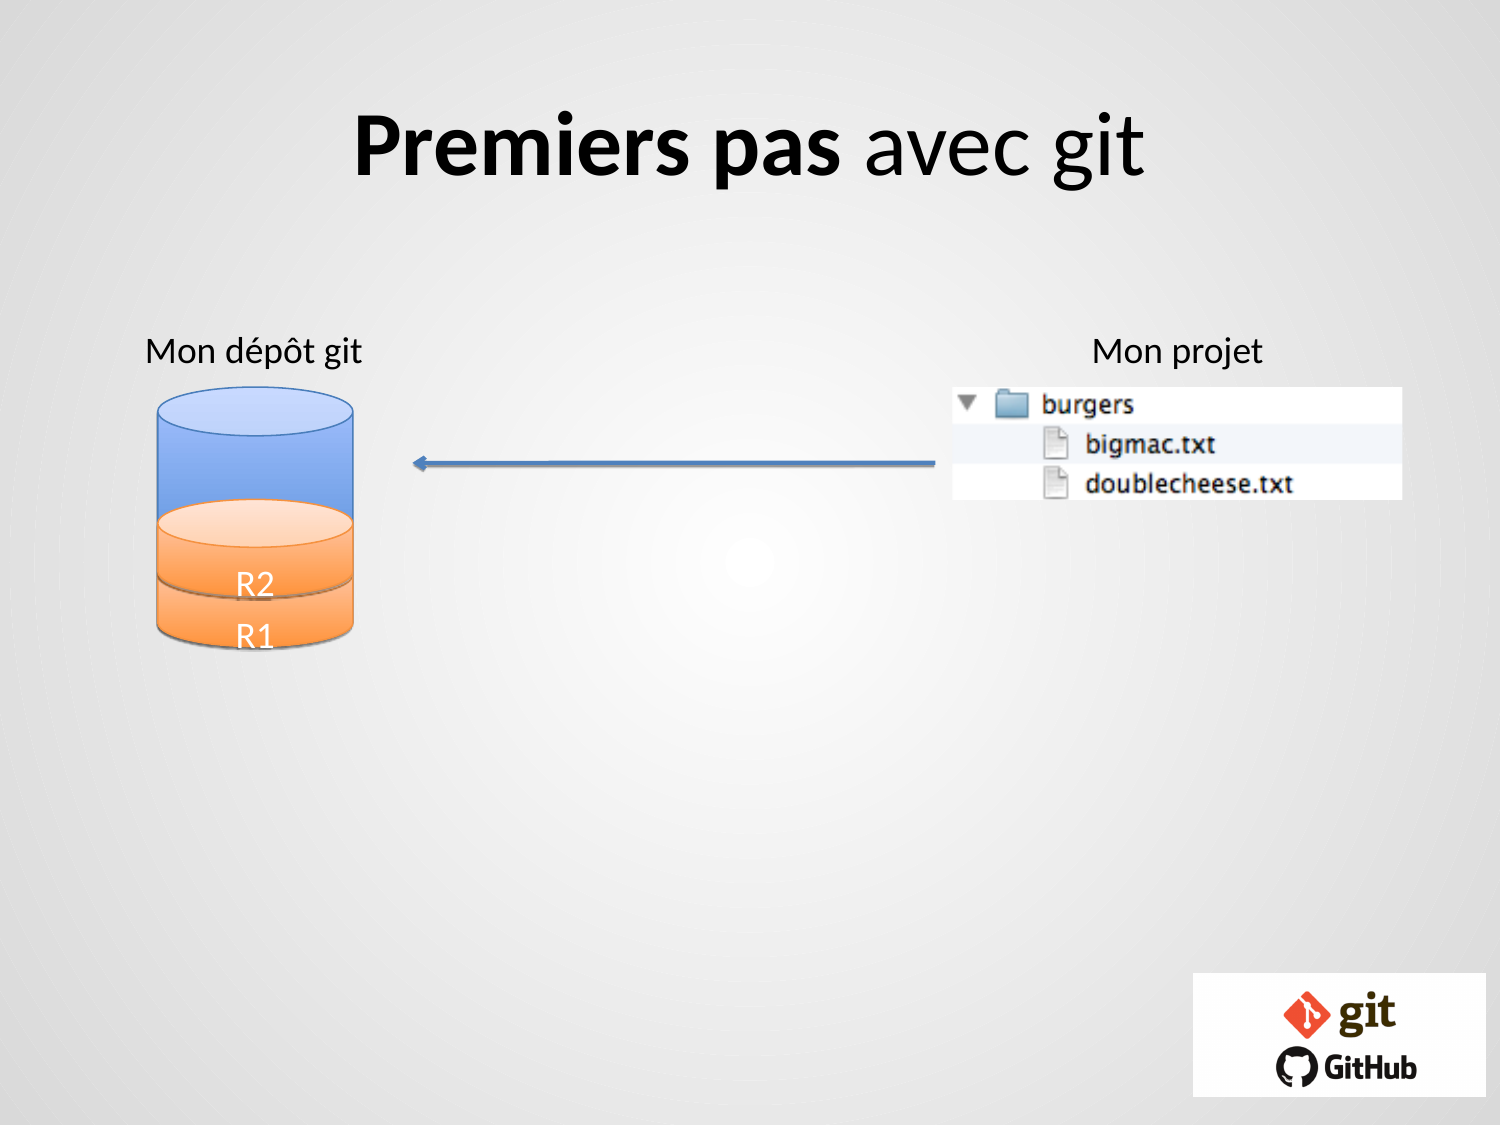

# Premiers pas avec git
Mon dépôt git
burgers
Mon projet
R2
R1